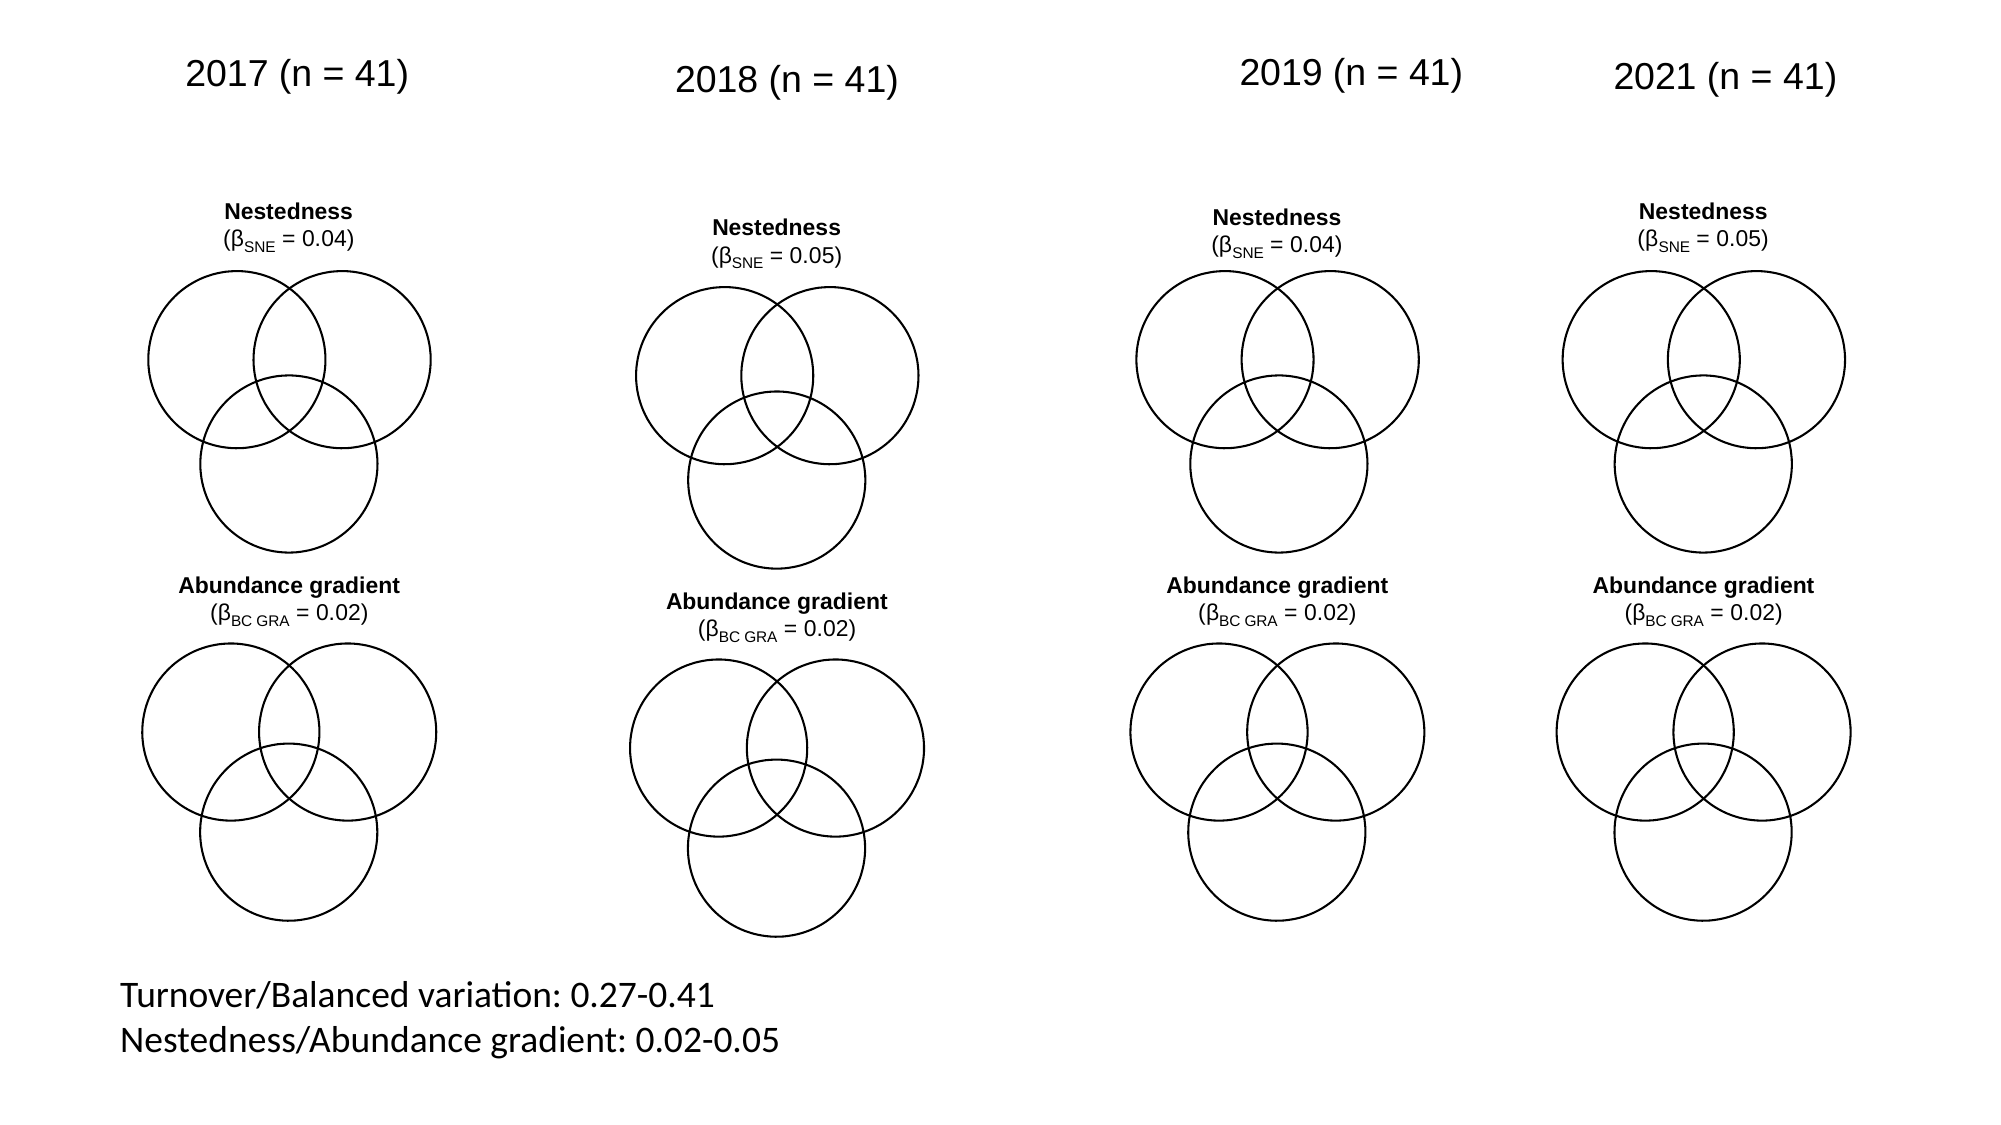

2019 (n = 41)
2017 (n = 41)
2021 (n = 41)
2018 (n = 41)
Nestedness
(βSNE = 0.04)
Nestedness
(βSNE = 0.05)
Nestedness
(βSNE = 0.04)
Nestedness
(βSNE = 0.05)
Abundance gradient
(βBC GRA = 0.02)
Abundance gradient
(βBC GRA = 0.02)
Abundance gradient
(βBC GRA = 0.02)
Abundance gradient
(βBC GRA = 0.02)
Turnover/Balanced variation: 0.27-0.41
Nestedness/Abundance gradient: 0.02-0.05